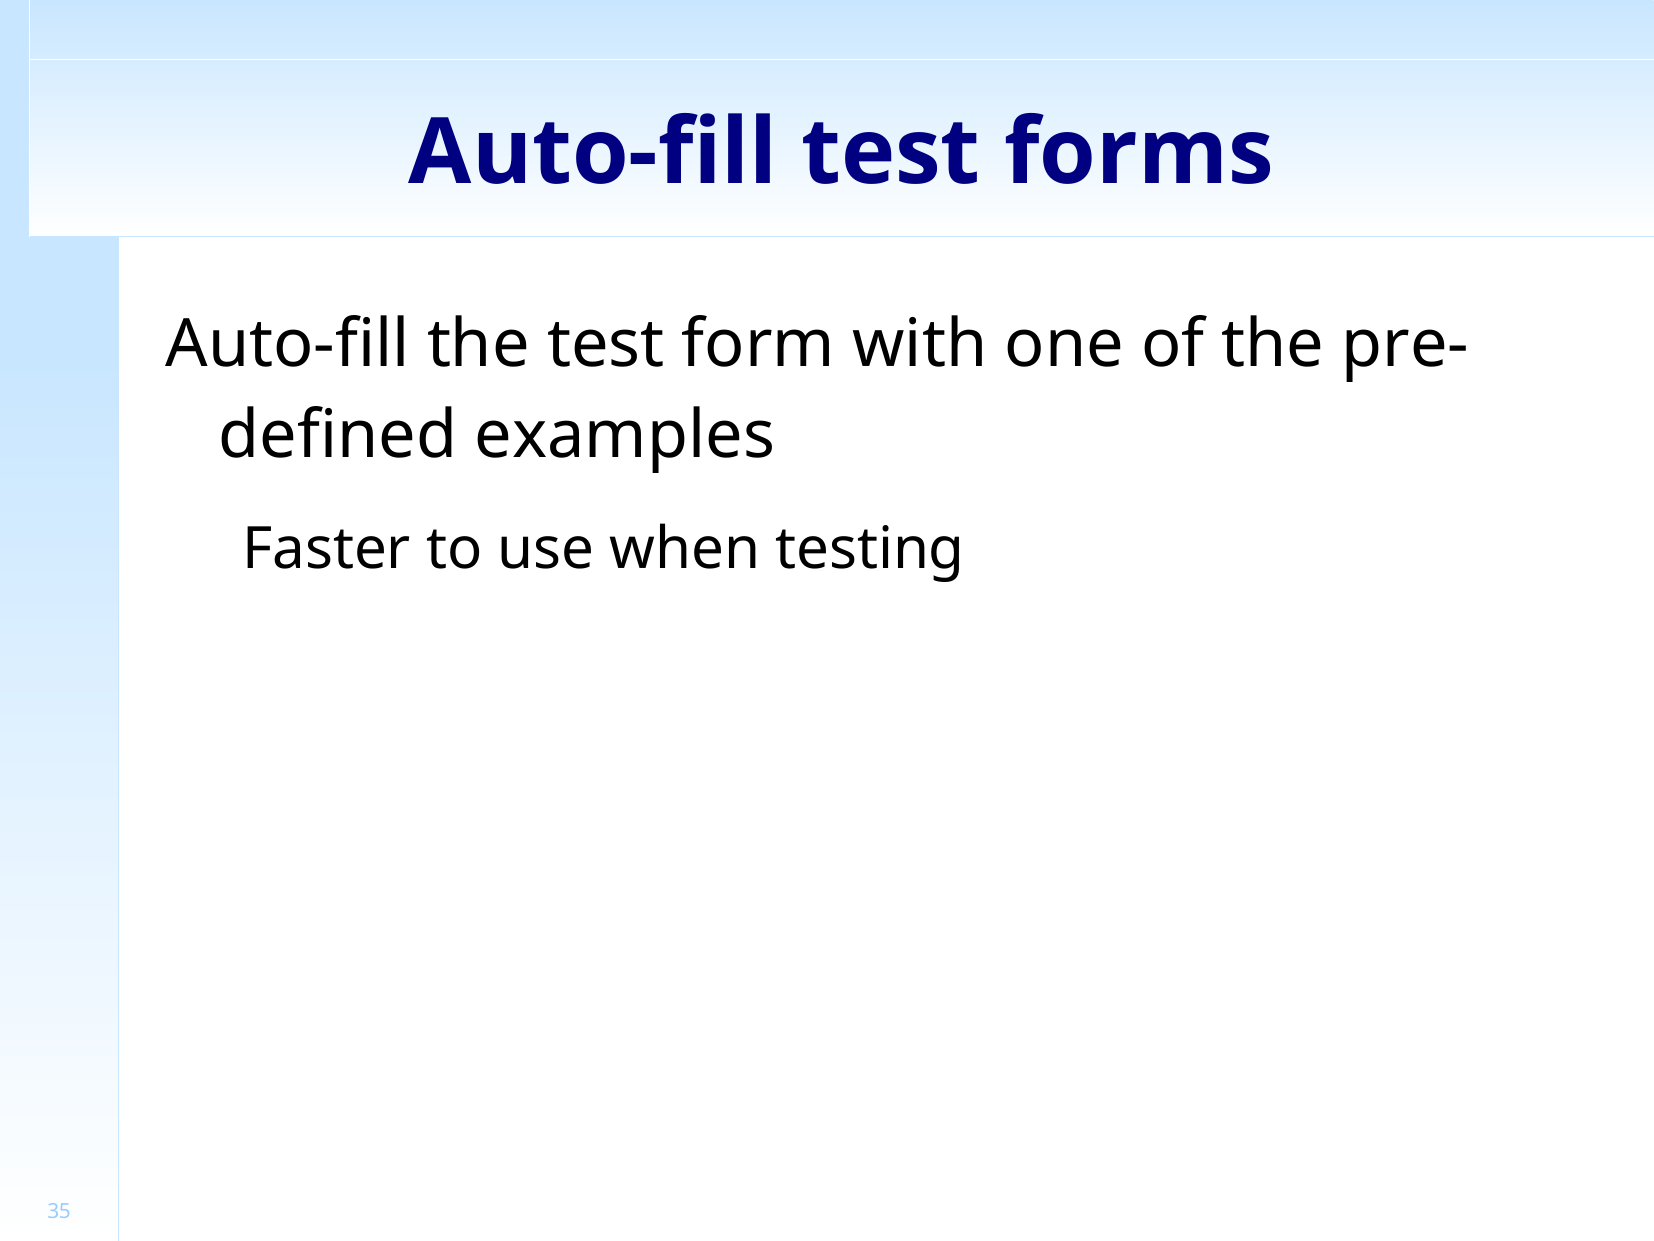

# Auto-fill test forms
Auto-fill the test form with one of the pre-defined examples
Faster to use when testing